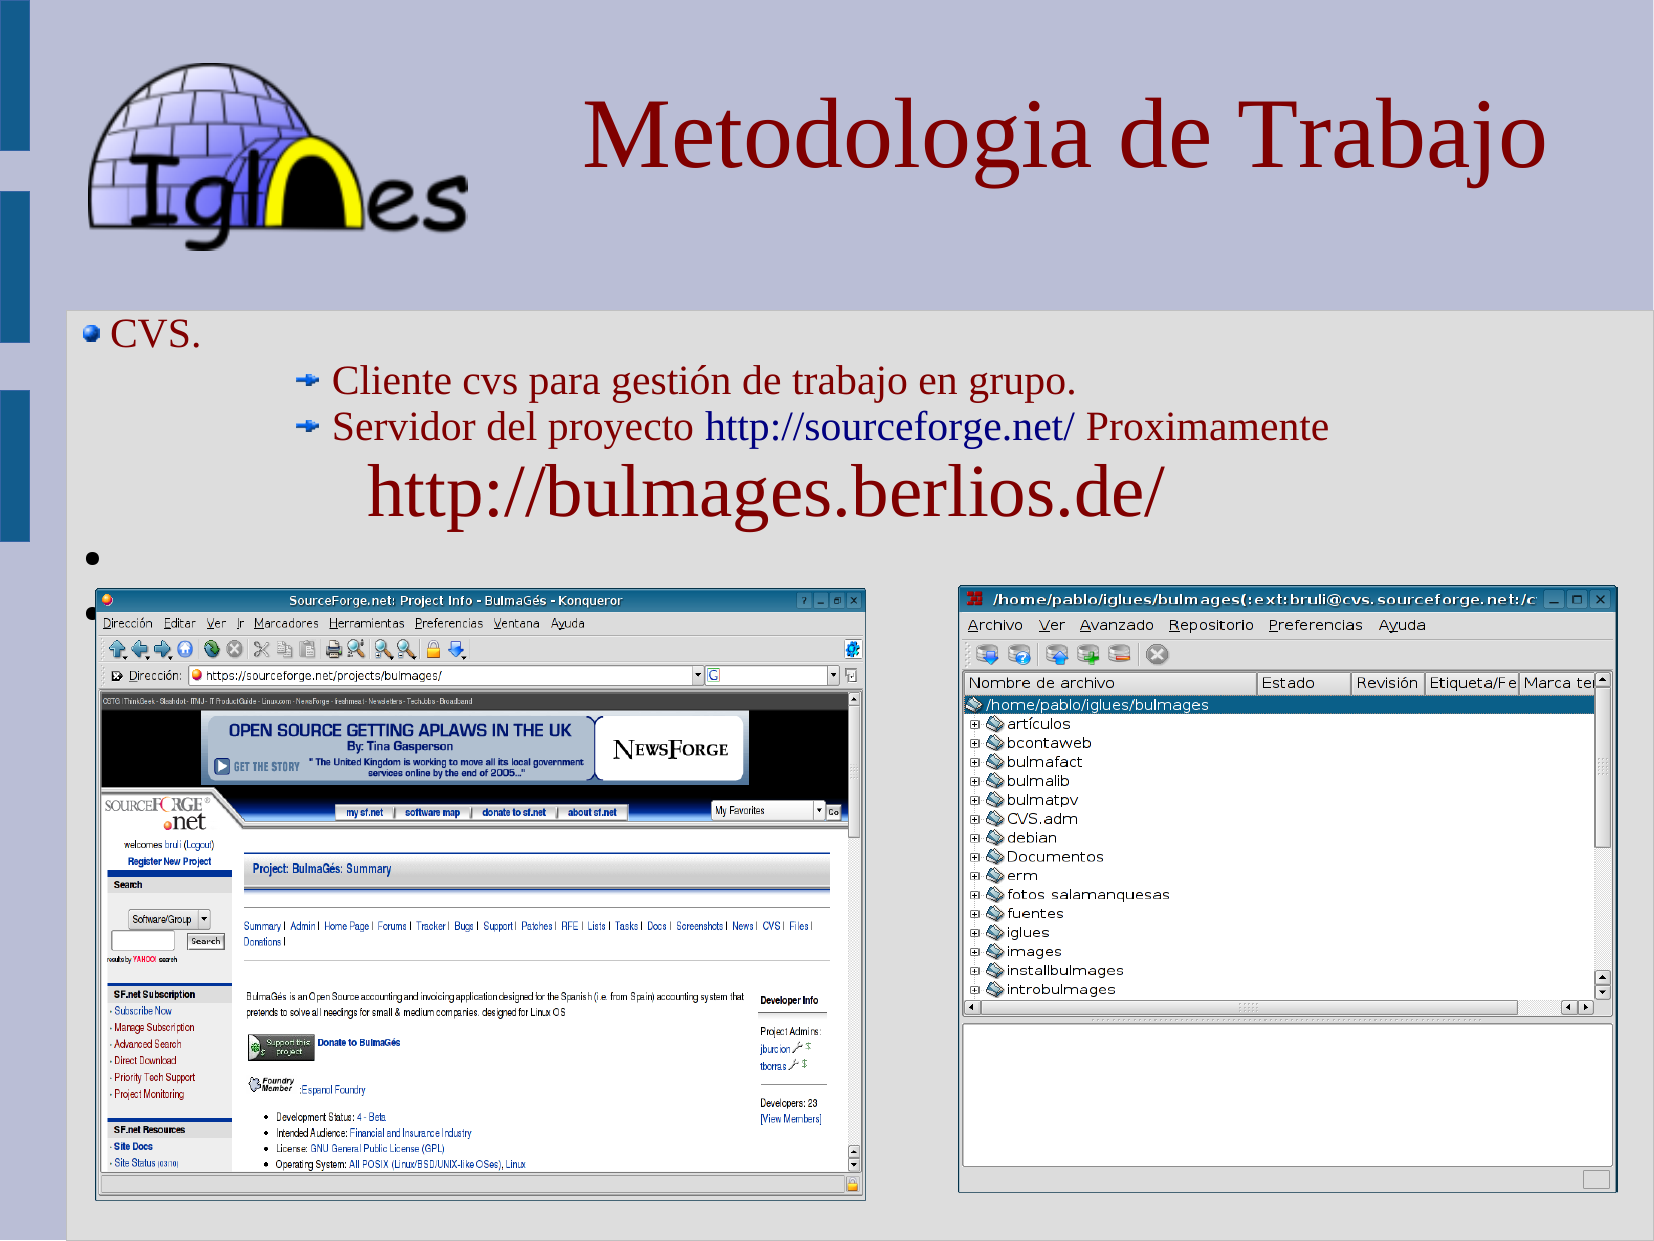

Metodologia de Trabajo
 CVS.
Cliente cvs para gestión de trabajo en grupo.
Servidor del proyecto http://sourceforge.net/ Proximamente http://bulmages.berlios.de/